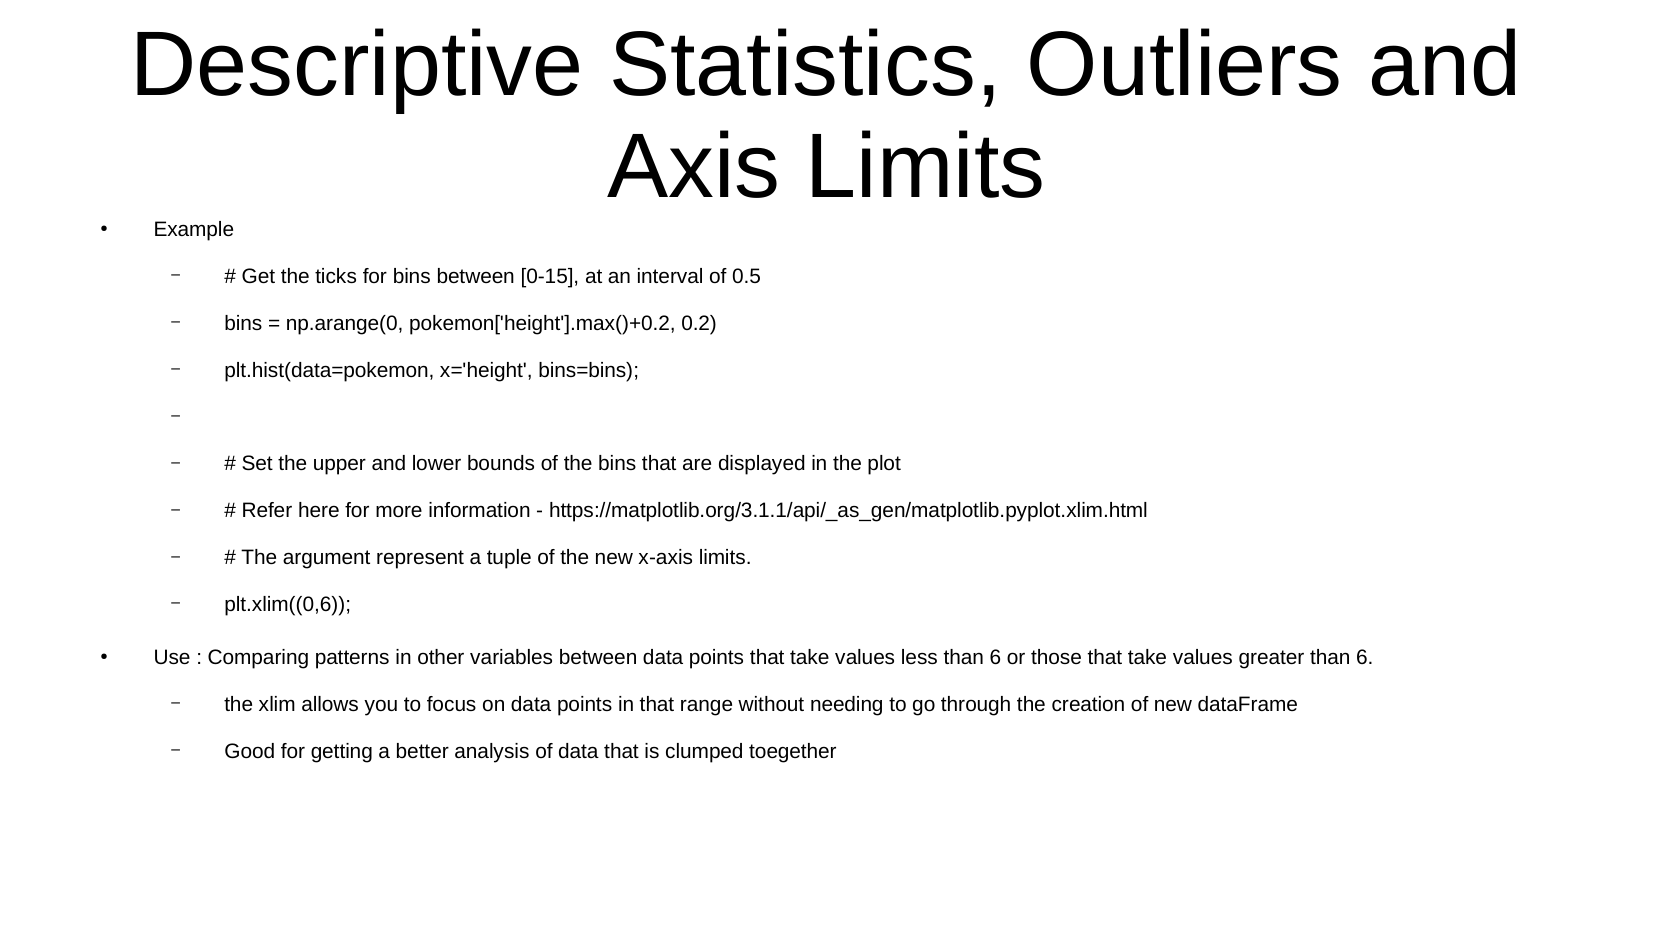

# Descriptive Statistics, Outliers and Axis Limits
Example
# Get the ticks for bins between [0-15], at an interval of 0.5
bins = np.arange(0, pokemon['height'].max()+0.2, 0.2)
plt.hist(data=pokemon, x='height', bins=bins);
# Set the upper and lower bounds of the bins that are displayed in the plot
# Refer here for more information - https://matplotlib.org/3.1.1/api/_as_gen/matplotlib.pyplot.xlim.html
# The argument represent a tuple of the new x-axis limits.
plt.xlim((0,6));
Use : Comparing patterns in other variables between data points that take values less than 6 or those that take values greater than 6.
the xlim allows you to focus on data points in that range without needing to go through the creation of new dataFrame
Good for getting a better analysis of data that is clumped toegether